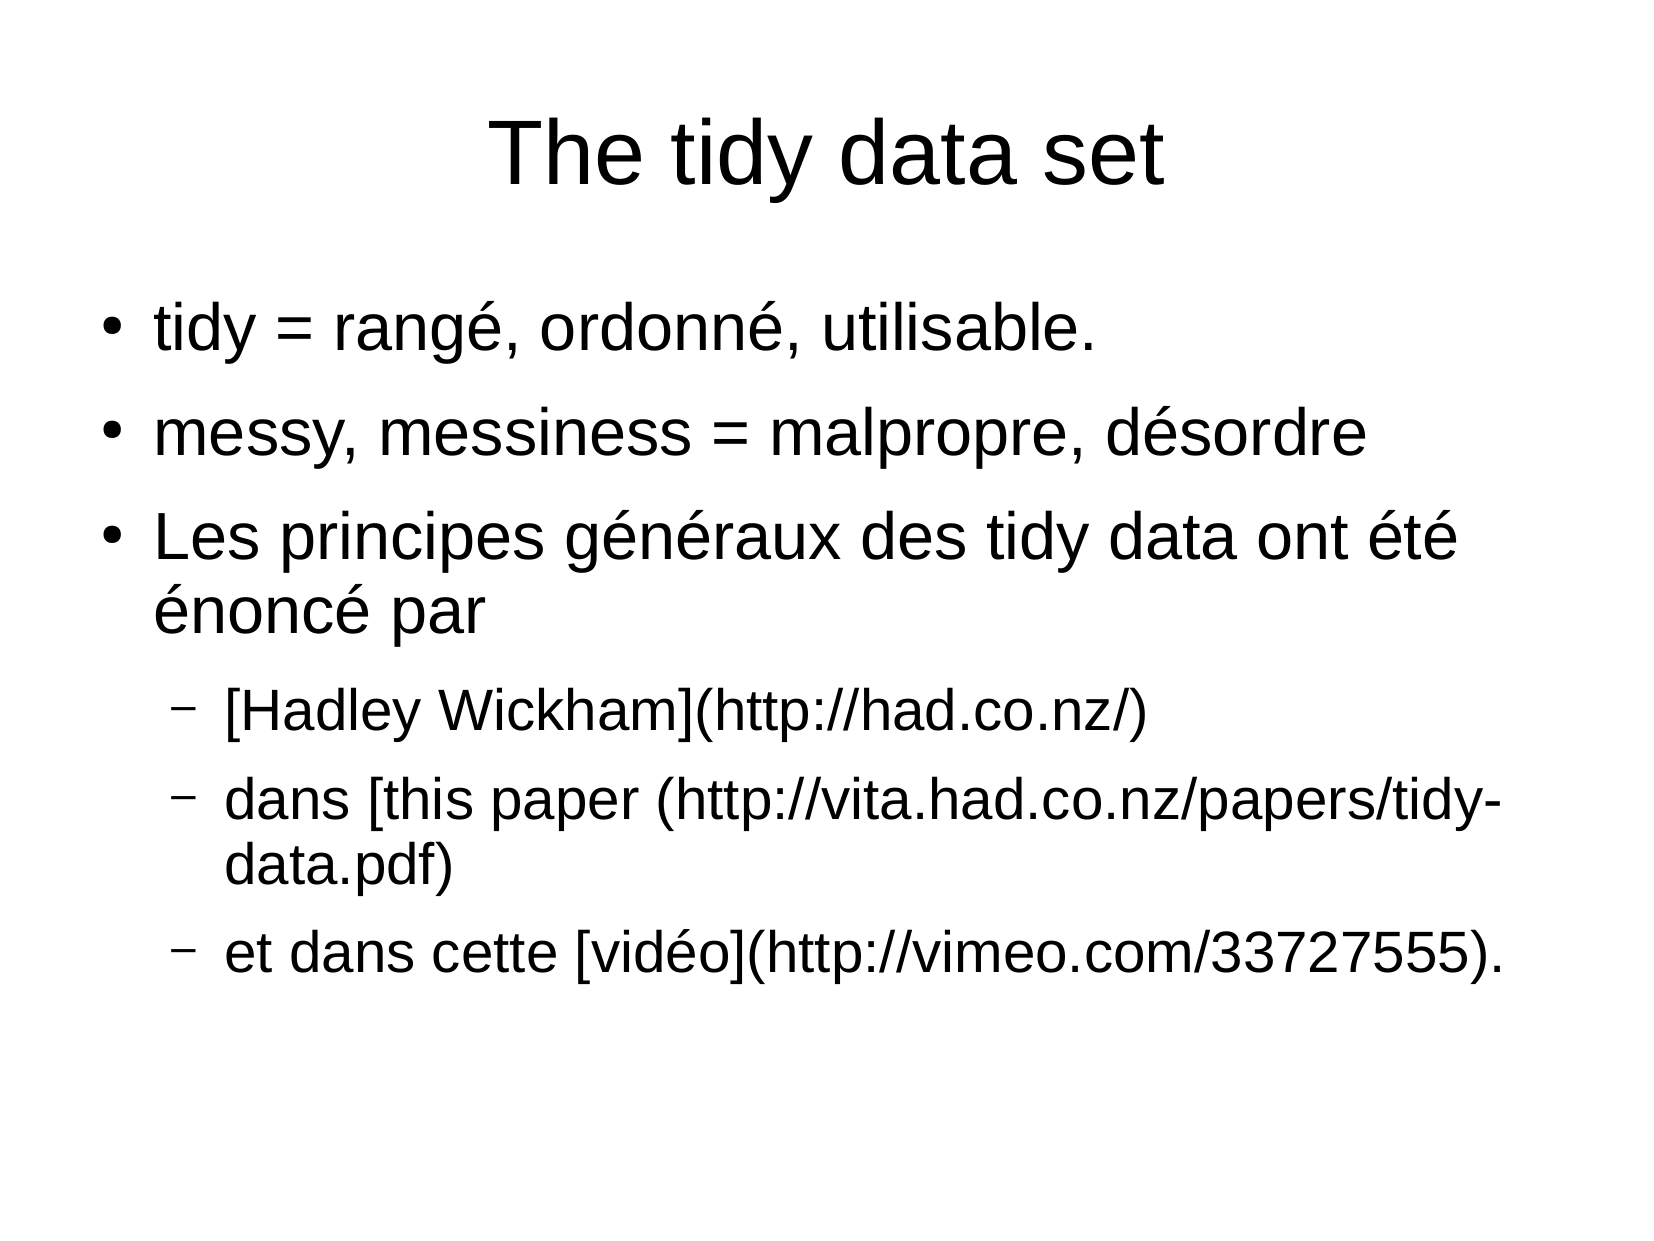

# The tidy data set
tidy = rangé, ordonné, utilisable.
messy, messiness = malpropre, désordre
Les principes généraux des tidy data ont été énoncé par
[Hadley Wickham](http://had.co.nz/)
dans [this paper (http://vita.had.co.nz/papers/tidy-data.pdf)
et dans cette [vidéo](http://vimeo.com/33727555).